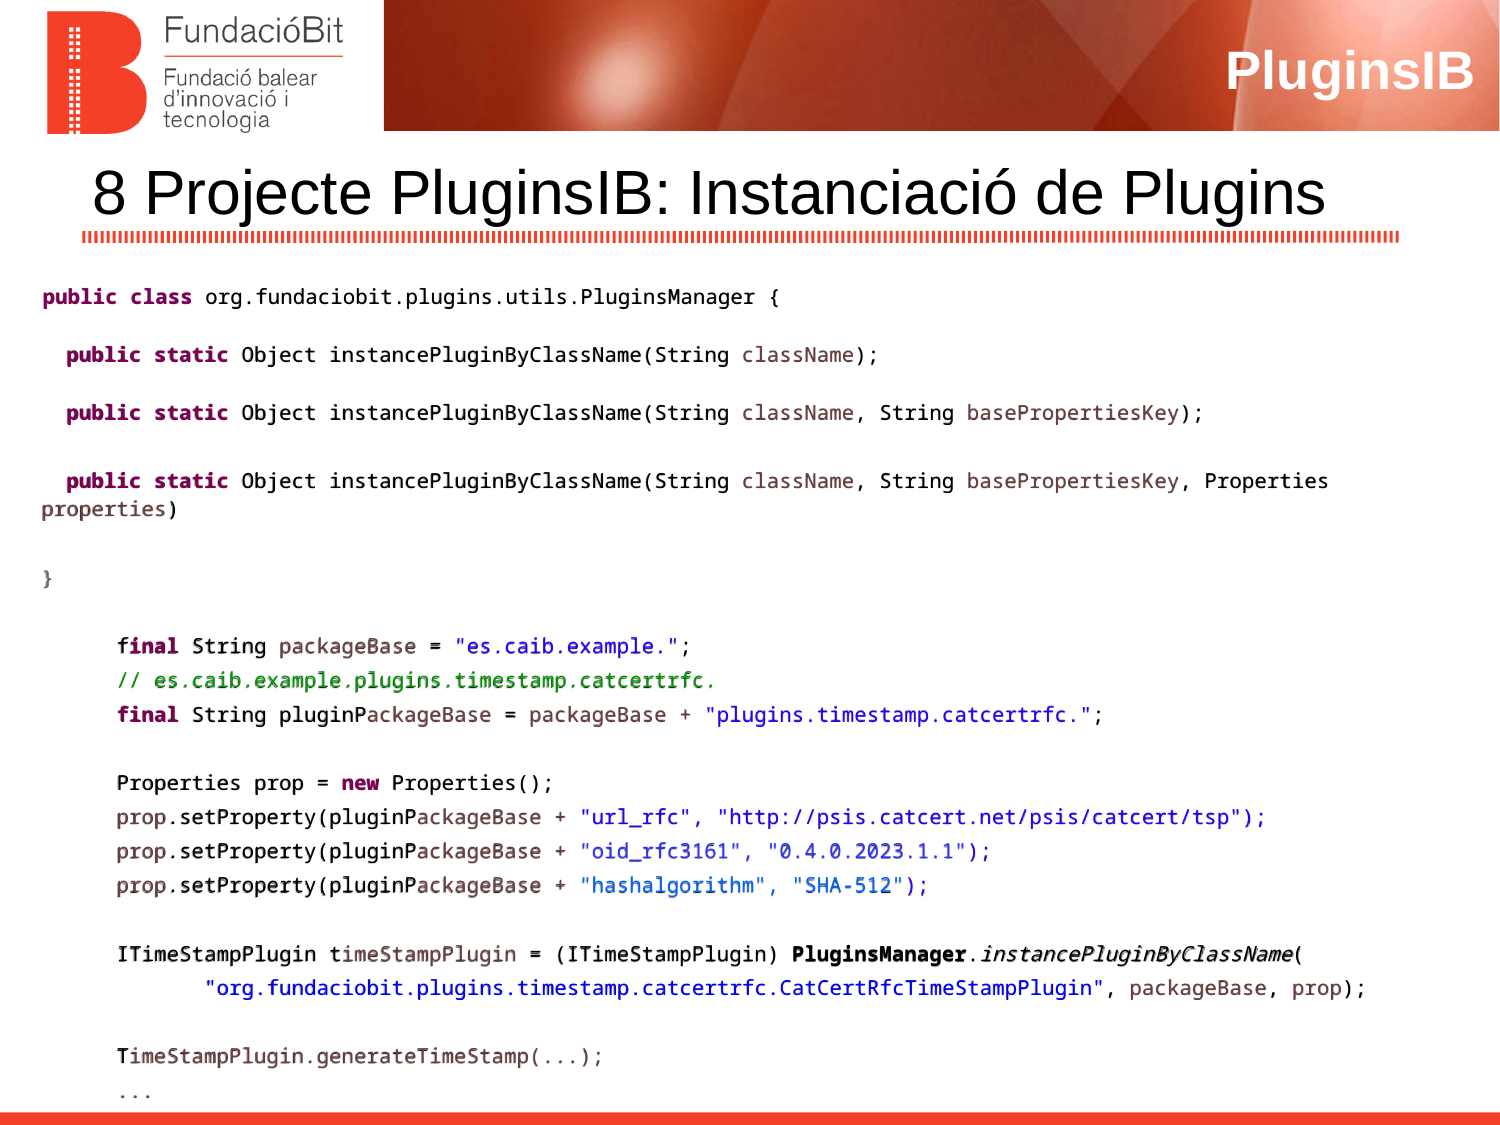

# PluginsIB
 8 Projecte PluginsIB: Instanciació de Plugins
 public class org.fundaciobit.plugins.utils.PluginsManager {
 public static Object instancePluginByClassName(String className);
 public static Object instancePluginByClassName(String className, String basePropertiesKey);
 public static Object instancePluginByClassName(String className, String basePropertiesKey, Properties properties)
}
 final String packageBase = "es.caib.example.";
 // es.caib.example.plugins.timestamp.catcertrfc.
 final String pluginPackageBase = packageBase + "plugins.timestamp.catcertrfc.";
 Properties prop = new Properties();
 prop.setProperty(pluginPackageBase + "url_rfc", "http://psis.catcert.net/psis/catcert/tsp");
 prop.setProperty(pluginPackageBase + "oid_rfc3161", "0.4.0.2023.1.1");
 prop.setProperty(pluginPackageBase + "hashalgorithm", "SHA-512");
 ITimeStampPlugin timeStampPlugin = (ITimeStampPlugin) PluginsManager.instancePluginByClassName(
 "org.fundaciobit.plugins.timestamp.catcertrfc.CatCertRfcTimeStampPlugin", packageBase, prop);
 TimeStampPlugin.generateTimeStamp(...);
 ...